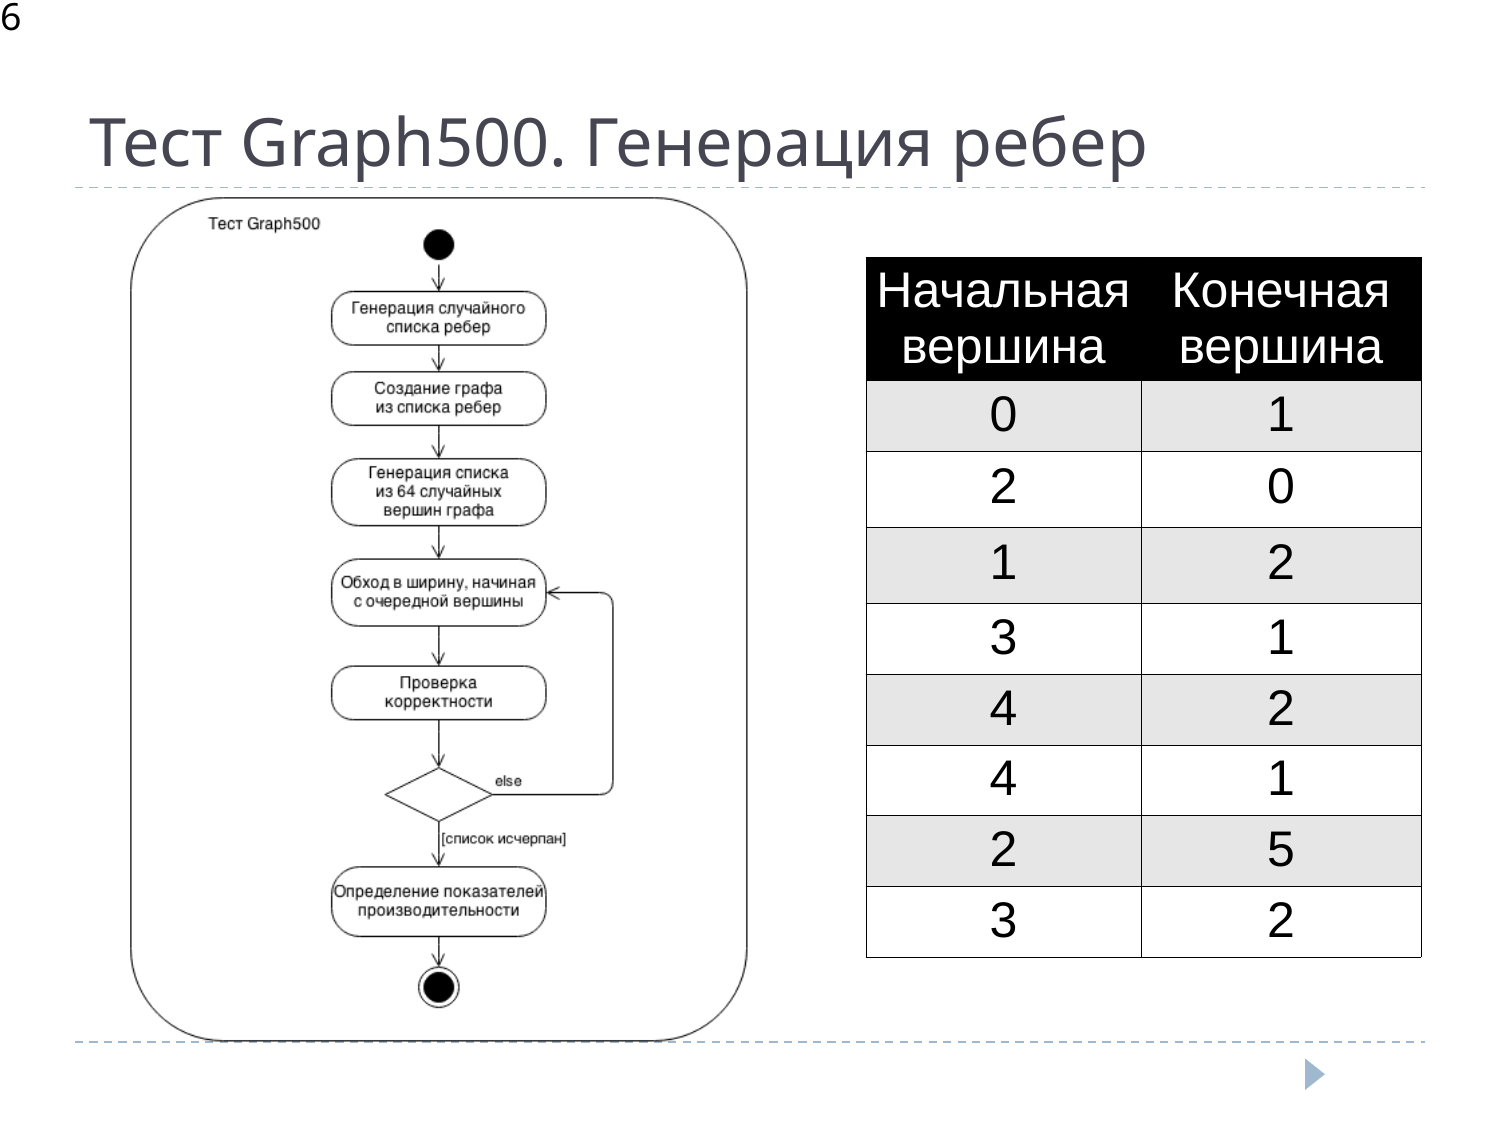

# Тест Graph500. Генерация ребер
| Начальная вершина | Конечная вершина |
| --- | --- |
| 0 | 1 |
| 2 | 0 |
| 1 | 2 |
| 3 | 1 |
| 4 | 2 |
| 4 | 1 |
| 2 | 5 |
| 3 | 2 |